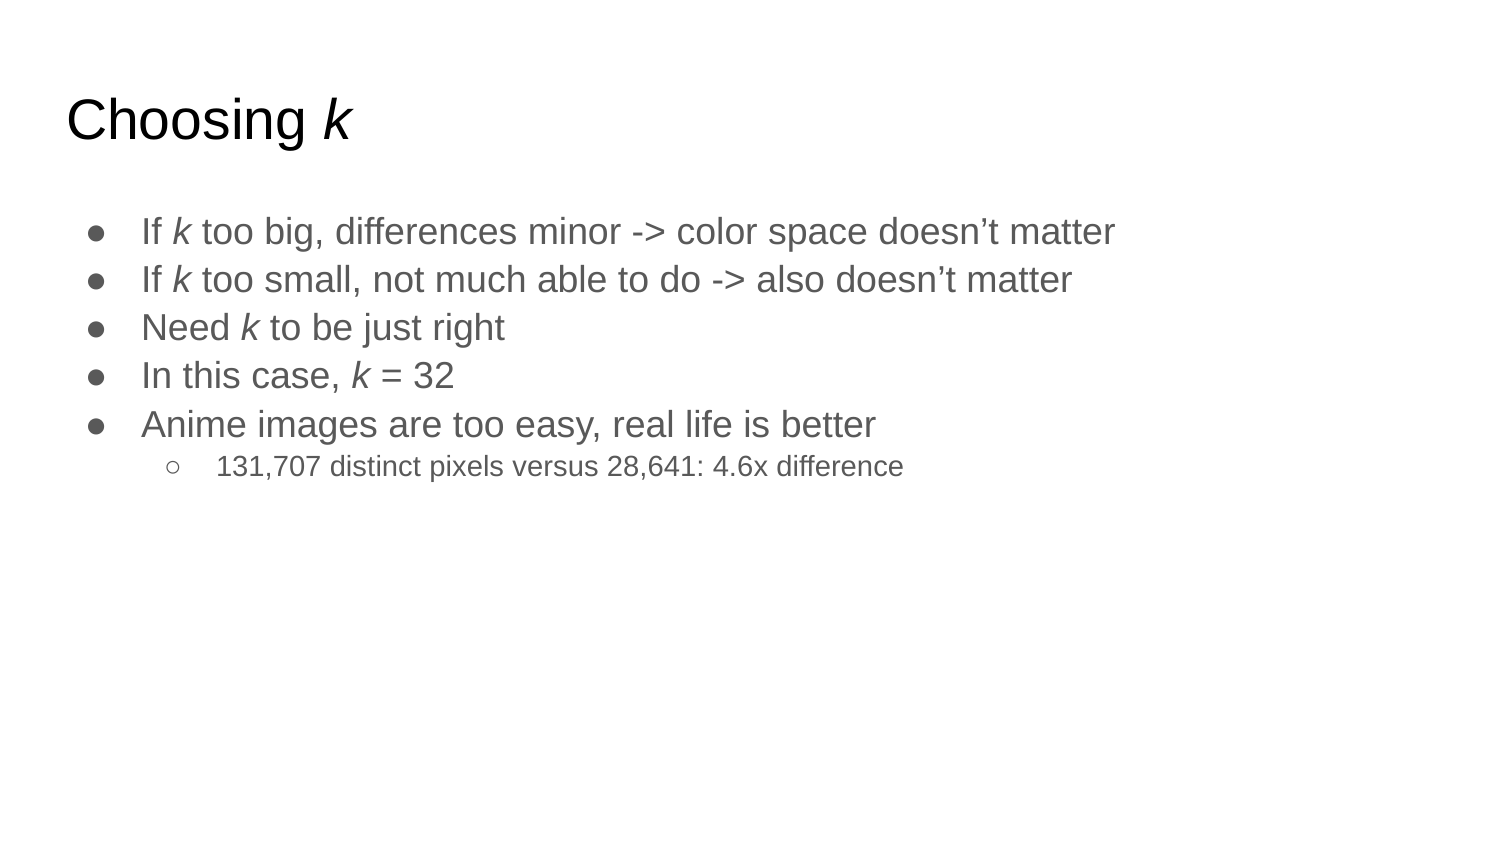

# Choosing k
If k too big, differences minor -> color space doesn’t matter
If k too small, not much able to do -> also doesn’t matter
Need k to be just right
In this case, k = 32
Anime images are too easy, real life is better
131,707 distinct pixels versus 28,641: 4.6x difference